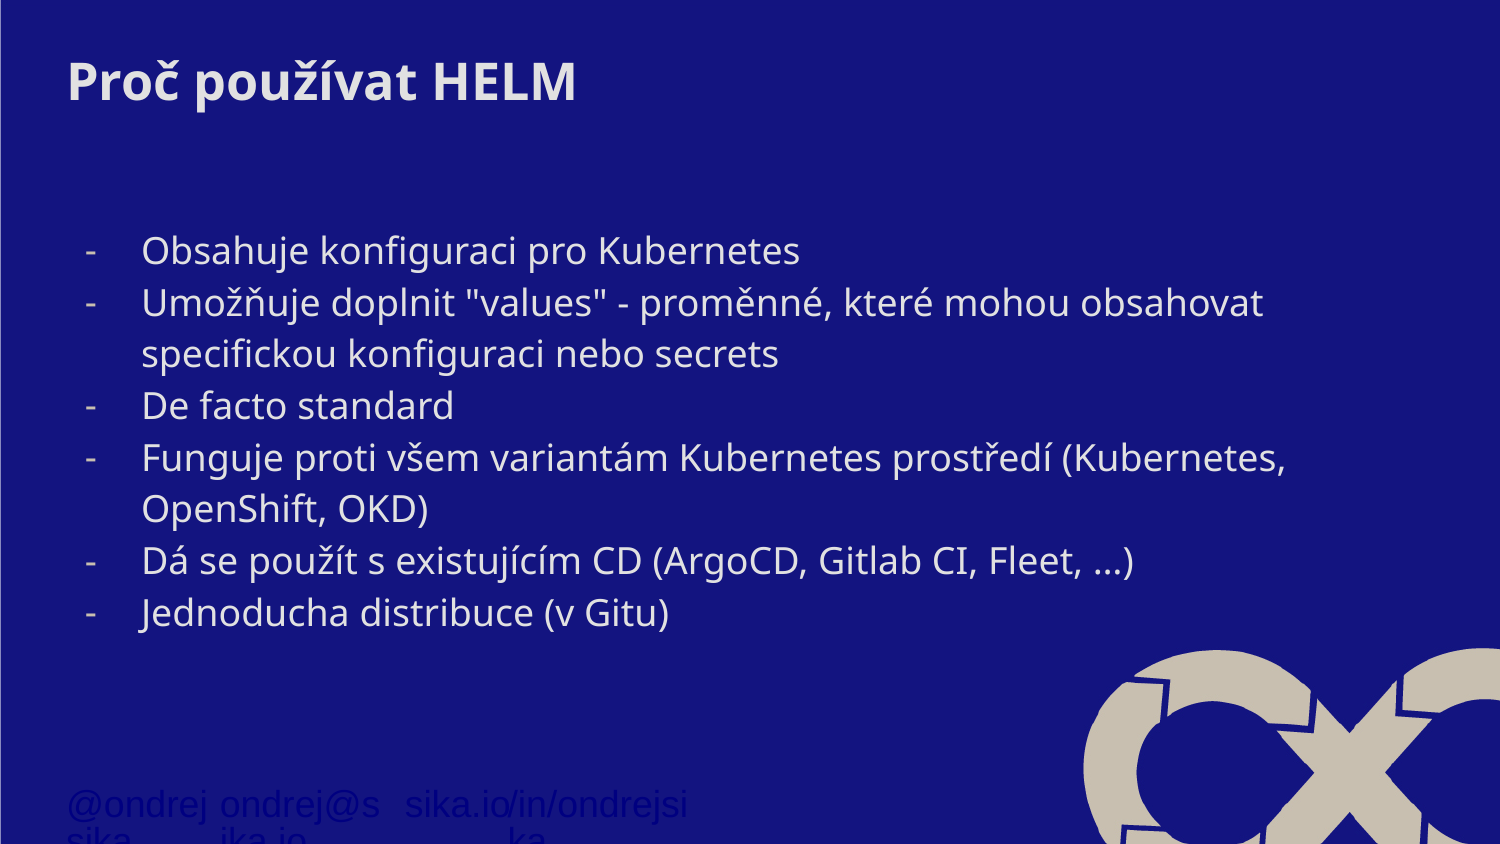

# Proč používat HELM
Obsahuje konfiguraci pro Kubernetes
Umožňuje doplnit "values" - proměnné, které mohou obsahovat specifickou konfiguraci nebo secrets
De facto standard
Funguje proti všem variantám Kubernetes prostředí (Kubernetes, OpenShift, OKD)
Dá se použít s existujícím CD (ArgoCD, Gitlab CI, Fleet, …)
Jednoducha distribuce (v Gitu)